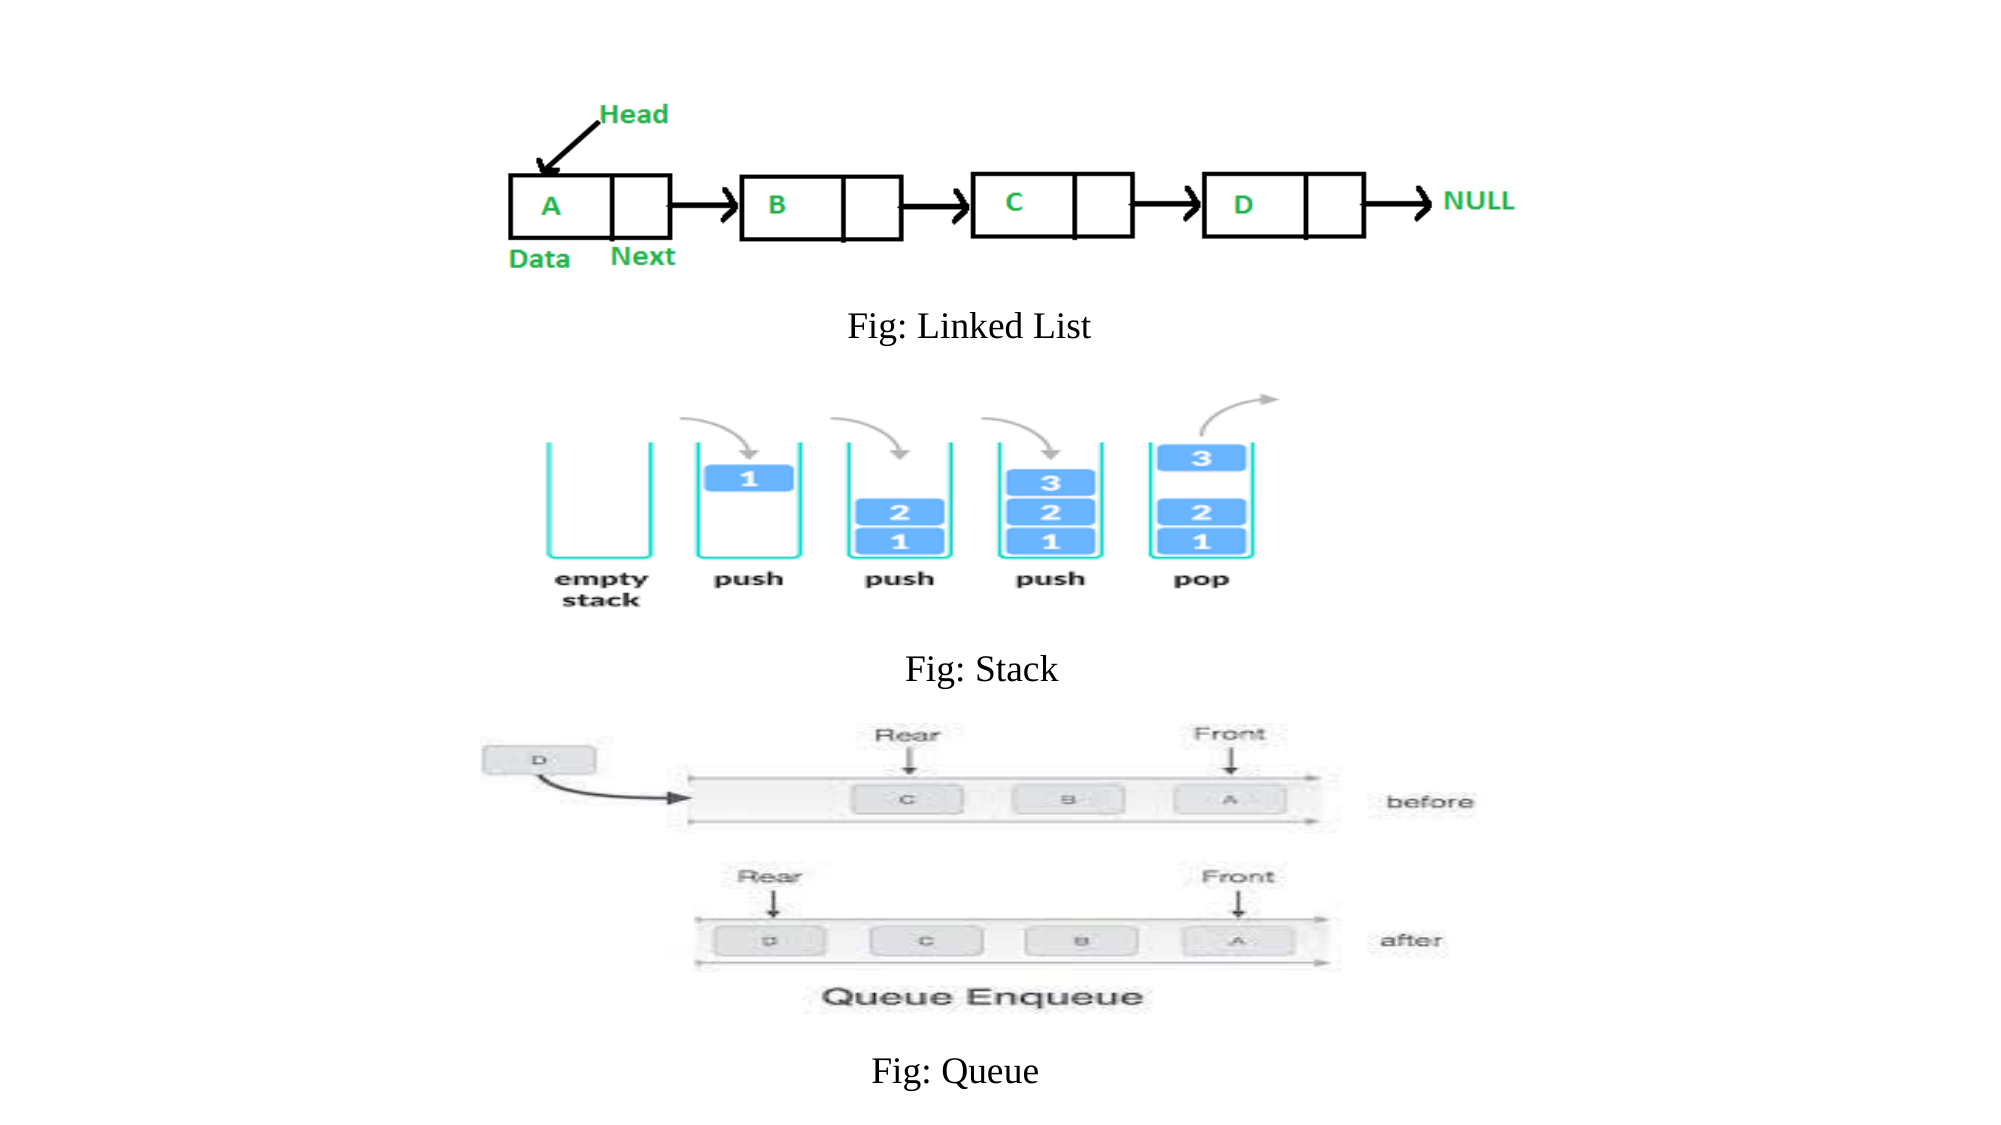

#
Fig: Linked List
Fig: Stack
Fig: Queue